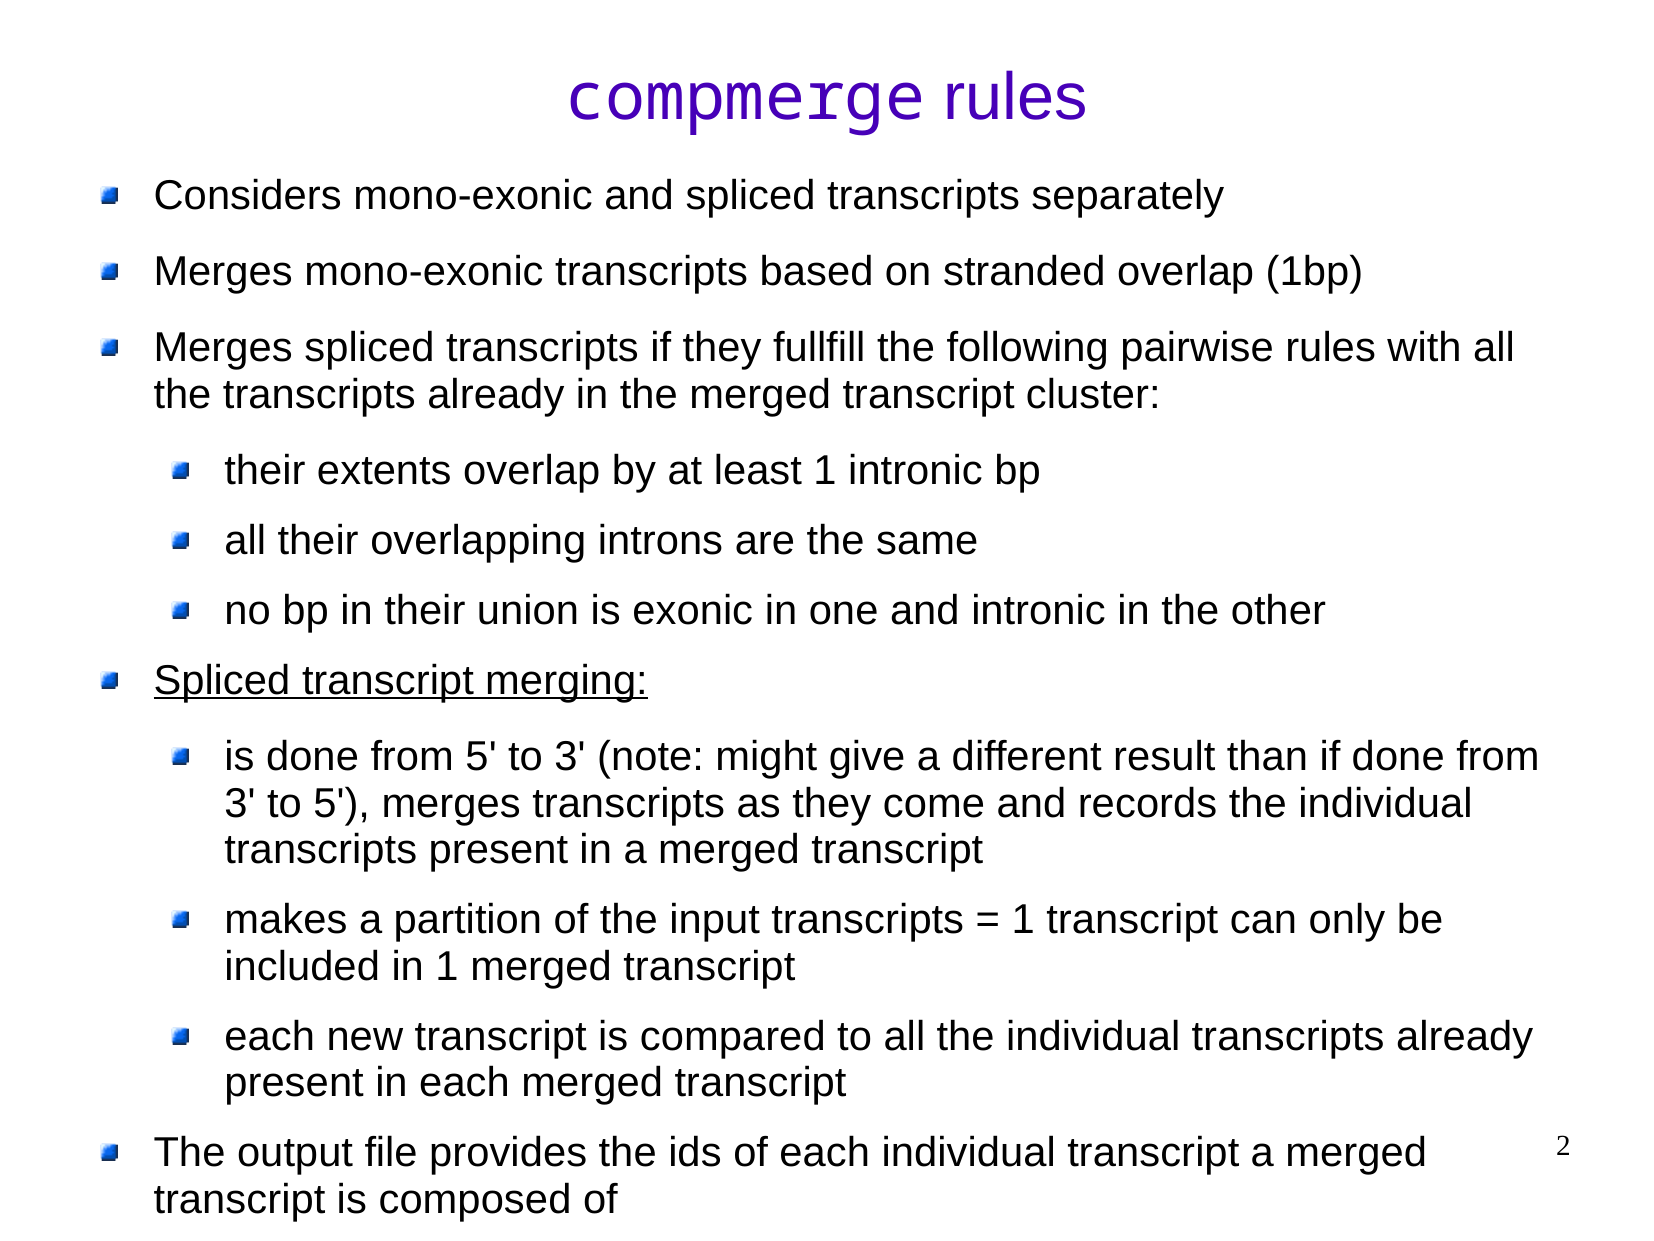

# compmerge rules
Considers mono-exonic and spliced transcripts separately
Merges mono-exonic transcripts based on stranded overlap (1bp)
Merges spliced transcripts if they fullfill the following pairwise rules with all the transcripts already in the merged transcript cluster:
their extents overlap by at least 1 intronic bp
all their overlapping introns are the same
no bp in their union is exonic in one and intronic in the other
Spliced transcript merging:
is done from 5' to 3' (note: might give a different result than if done from 3' to 5'), merges transcripts as they come and records the individual transcripts present in a merged transcript
makes a partition of the input transcripts = 1 transcript can only be included in 1 merged transcript
each new transcript is compared to all the individual transcripts already present in each merged transcript
The output file provides the ids of each individual transcript a merged transcript is composed of
2